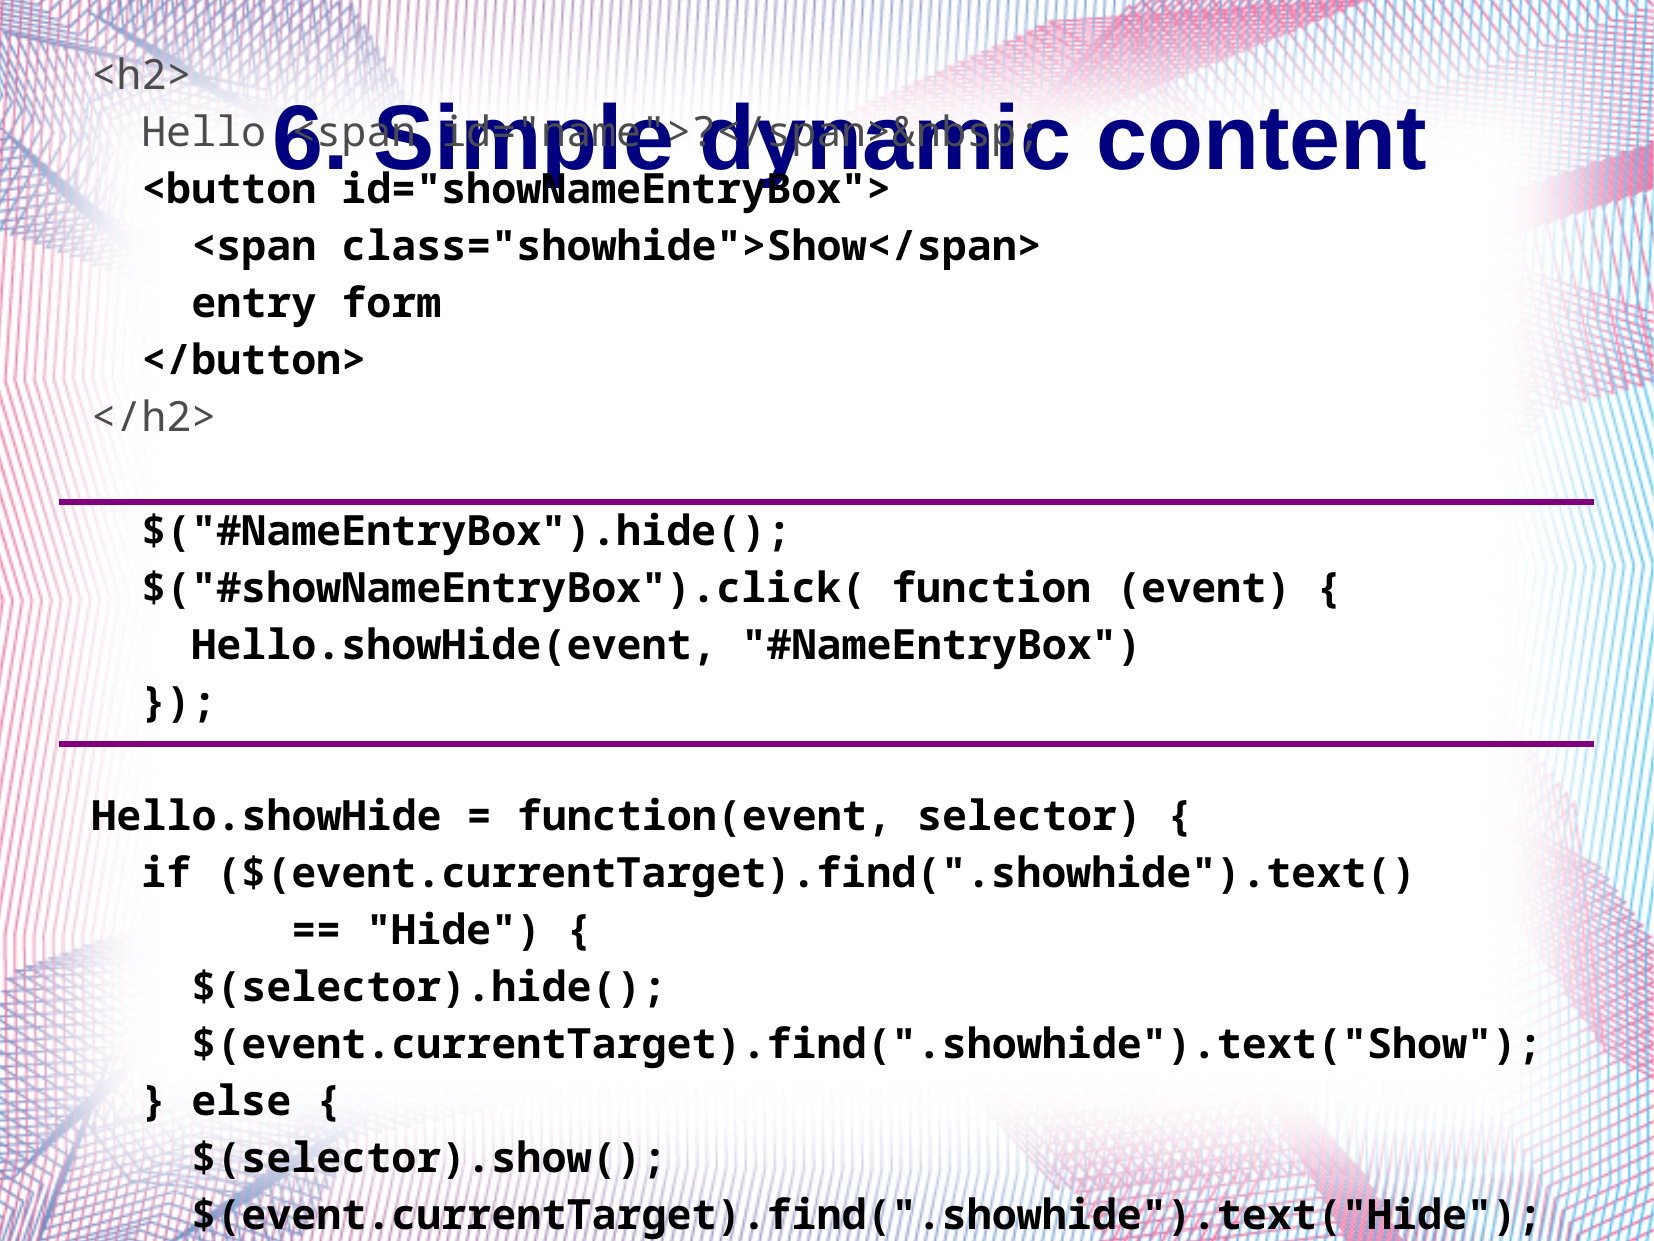

# 6. Simple dynamic content
 <h2>
 Hello <span id="name">?</span>&nbsp;
 <button id="showNameEntryBox">
 <span class="showhide">Show</span>
 entry form
 </button>
 </h2>
 $("#NameEntryBox").hide();
 $("#showNameEntryBox").click( function (event) {
 Hello.showHide(event, "#NameEntryBox")
 });
 Hello.showHide = function(event, selector) {
 if ($(event.currentTarget).find(".showhide").text()
 == "Hide") {
 $(selector).hide();
 $(event.currentTarget).find(".showhide").text("Show");
 } else {
 $(selector).show();
 $(event.currentTarget).find(".showhide").text("Hide");
 };
 };